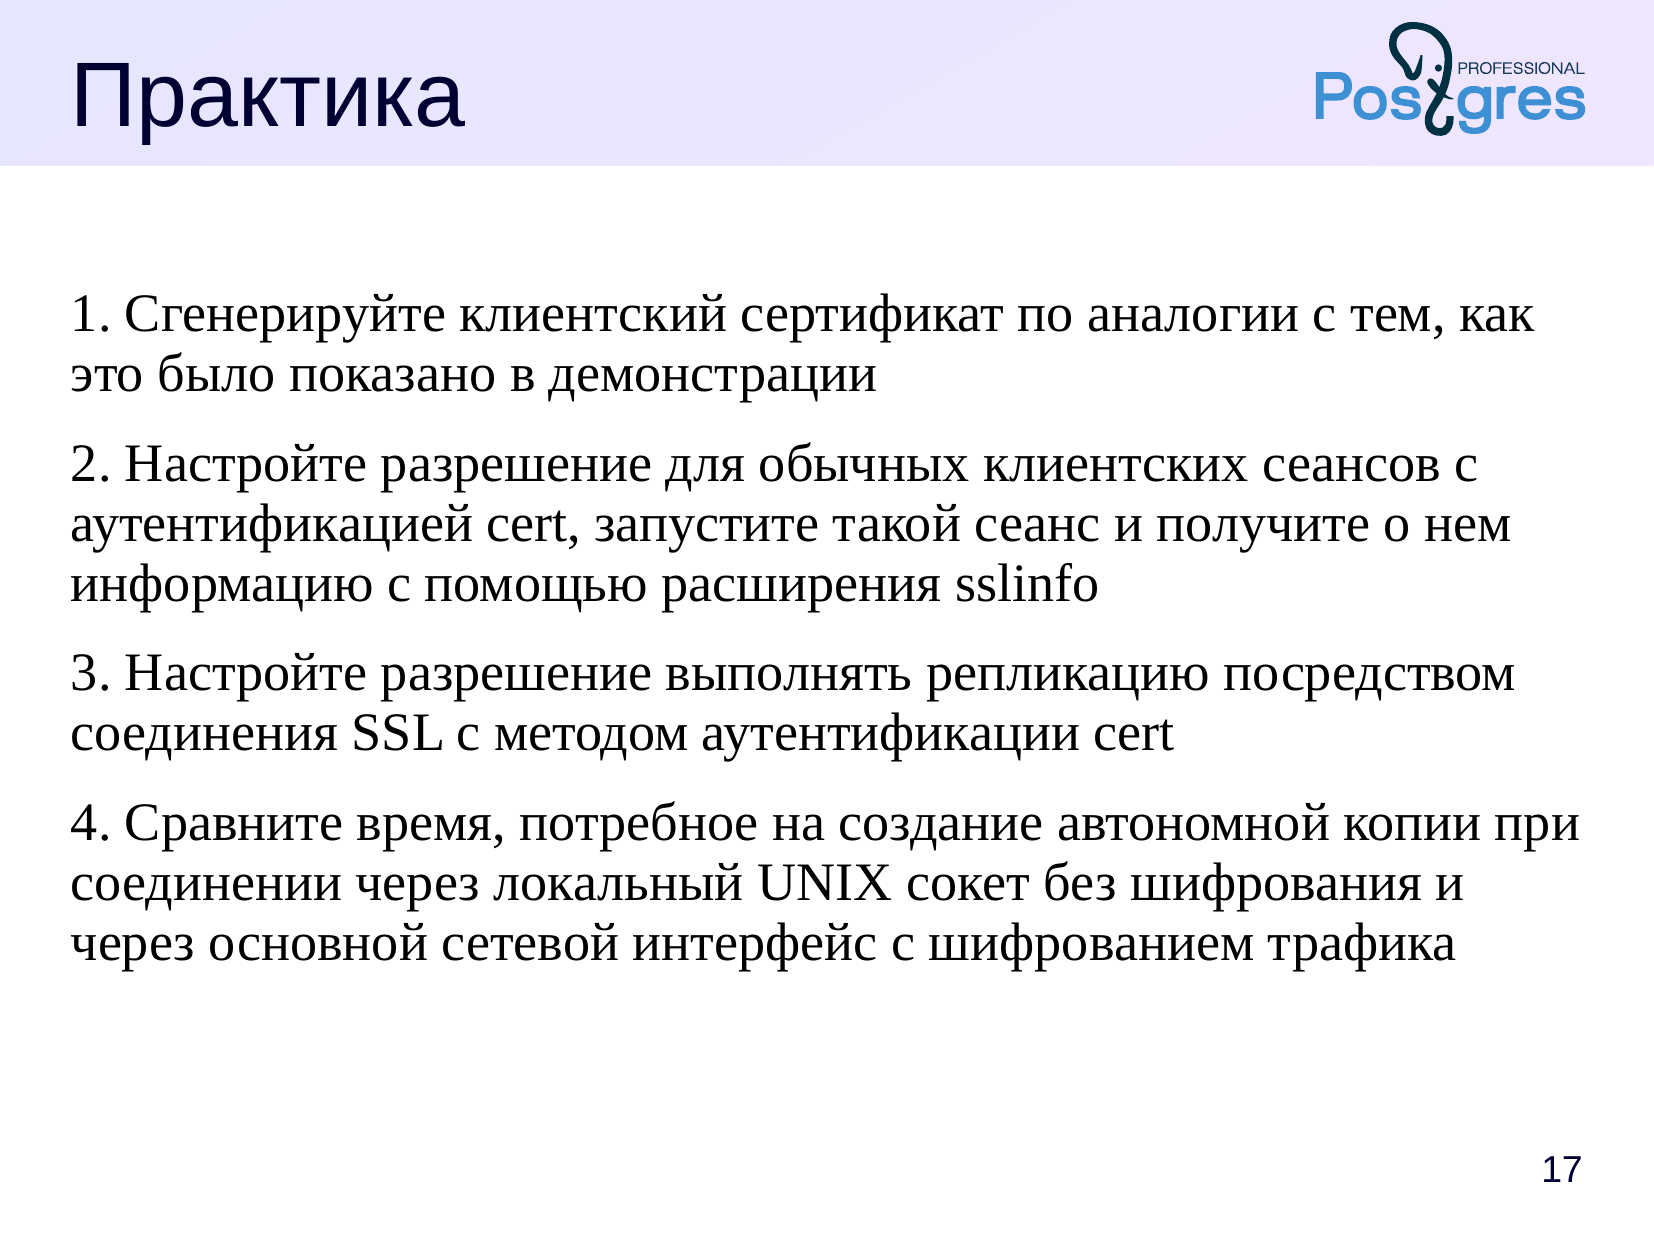

# Практика
1. Сгенерируйте клиентский сертификат по аналогии с тем, как это было показано в демонстрации
2. Настройте разрешение для обычных клиентских сеансов с аутентификацией cert, запустите такой сеанс и получите о нем информацию с помощью расширения sslinfo
3. Настройте разрешение выполнять репликацию посредством соединения SSL с методом аутентификации cert
4. Сравните время, потребное на создание автономной копии при соединении через локальный UNIX сокет без шифрования и через основной сетевой интерфейс с шифрованием трафика